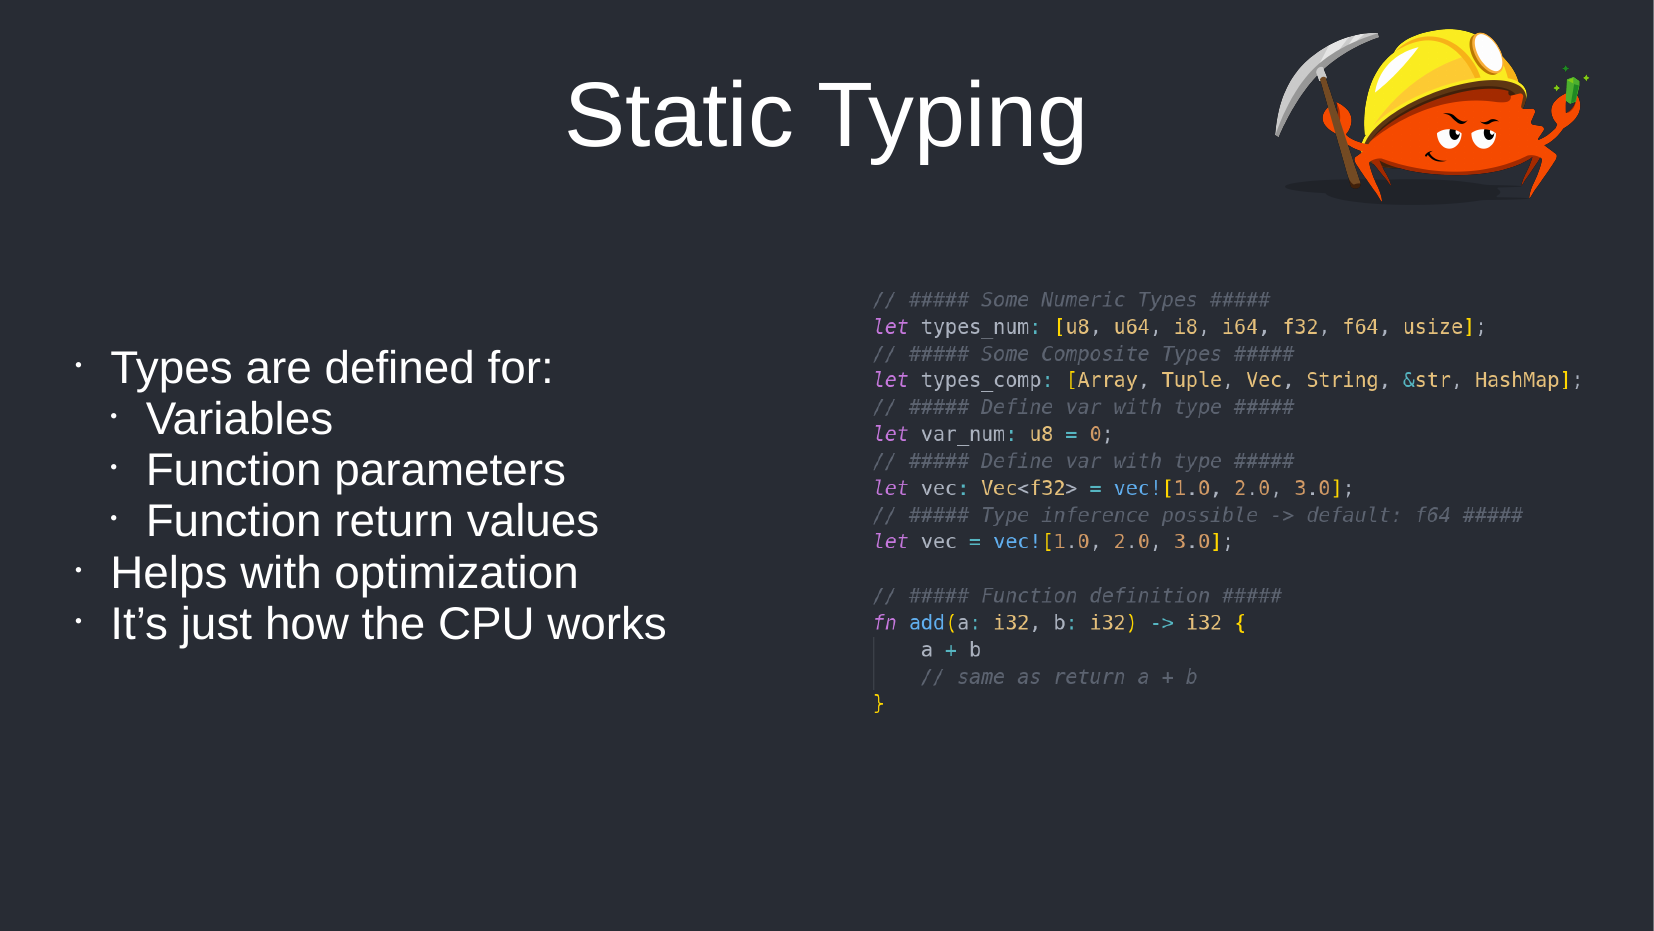

# Static Typing
Types are defined for:
Variables
Function parameters
Function return values
Helps with optimization
It’s just how the CPU works